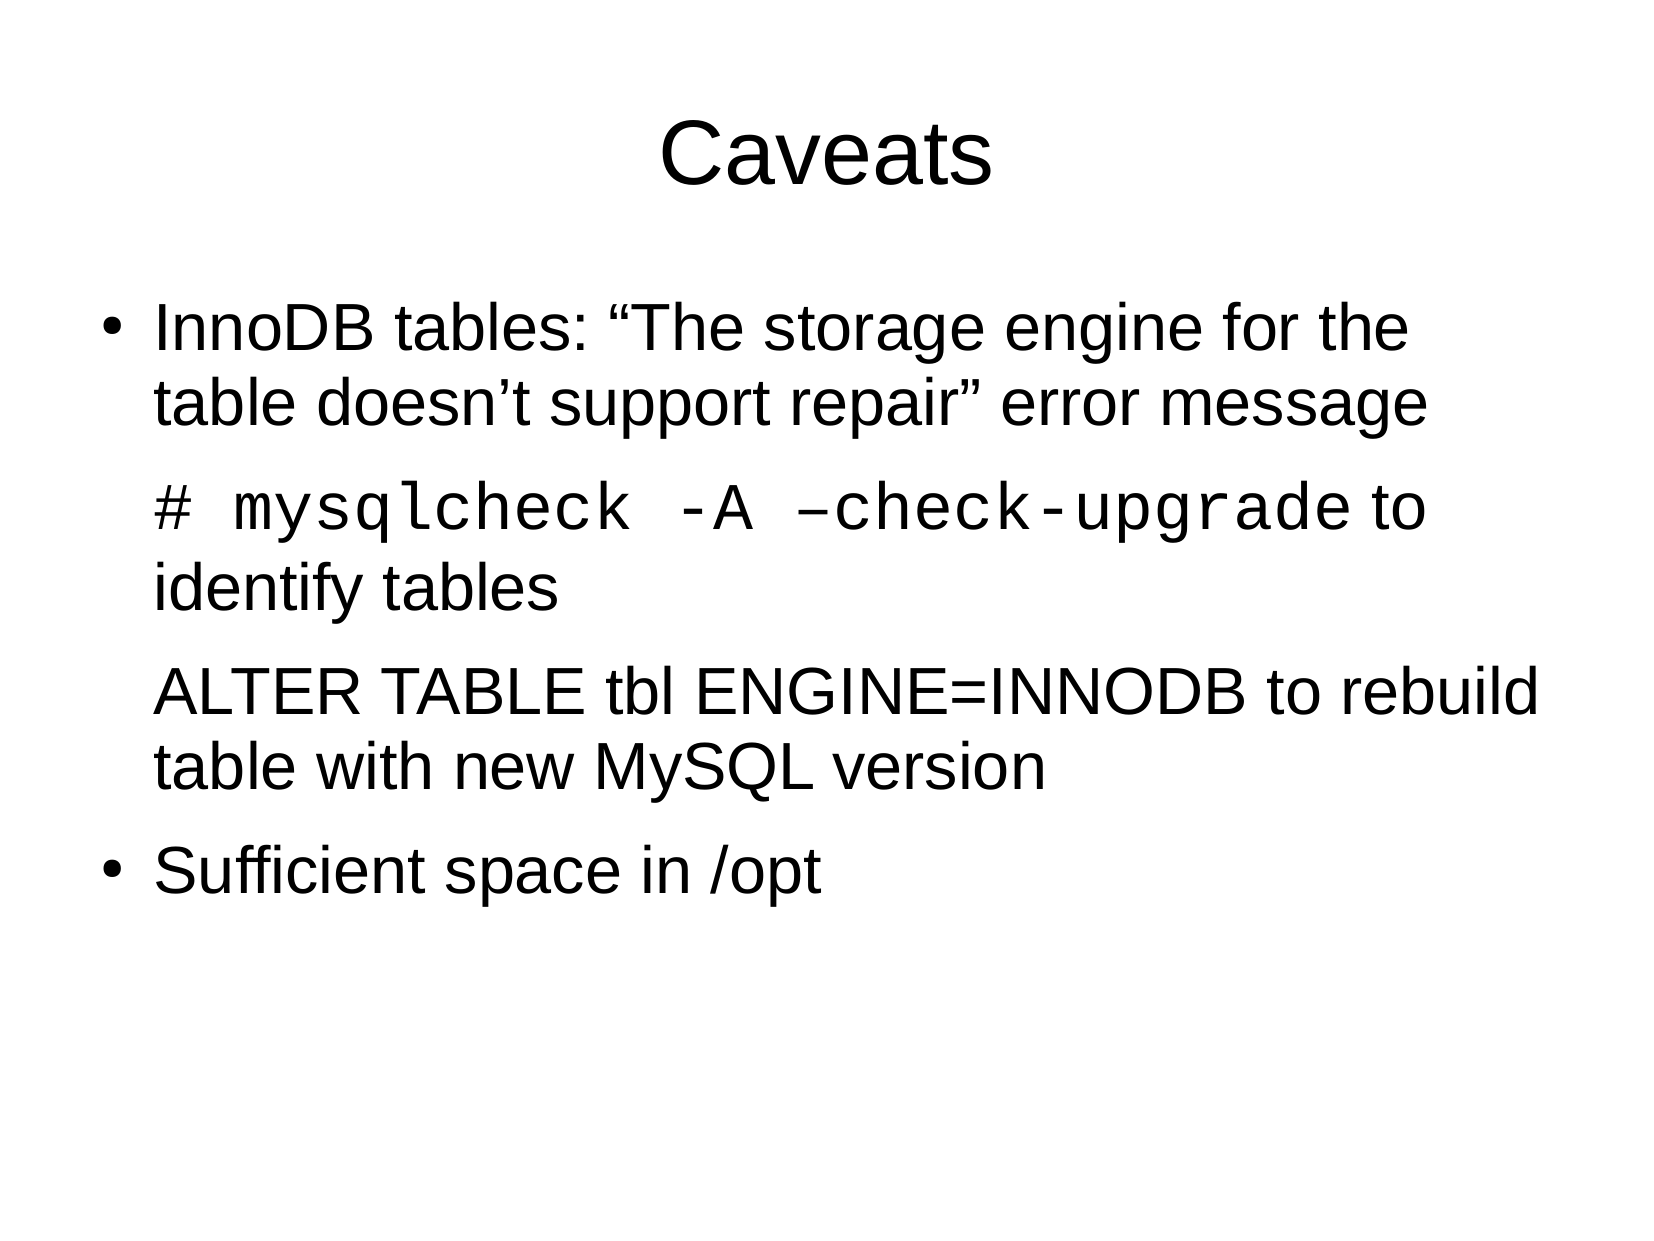

# Caveats
InnoDB tables: “The storage engine for the table doesn’t support repair” error message
# mysqlcheck -A –check-upgrade to identify tables
ALTER TABLE tbl ENGINE=INNODB to rebuild table with new MySQL version
Sufficient space in /opt